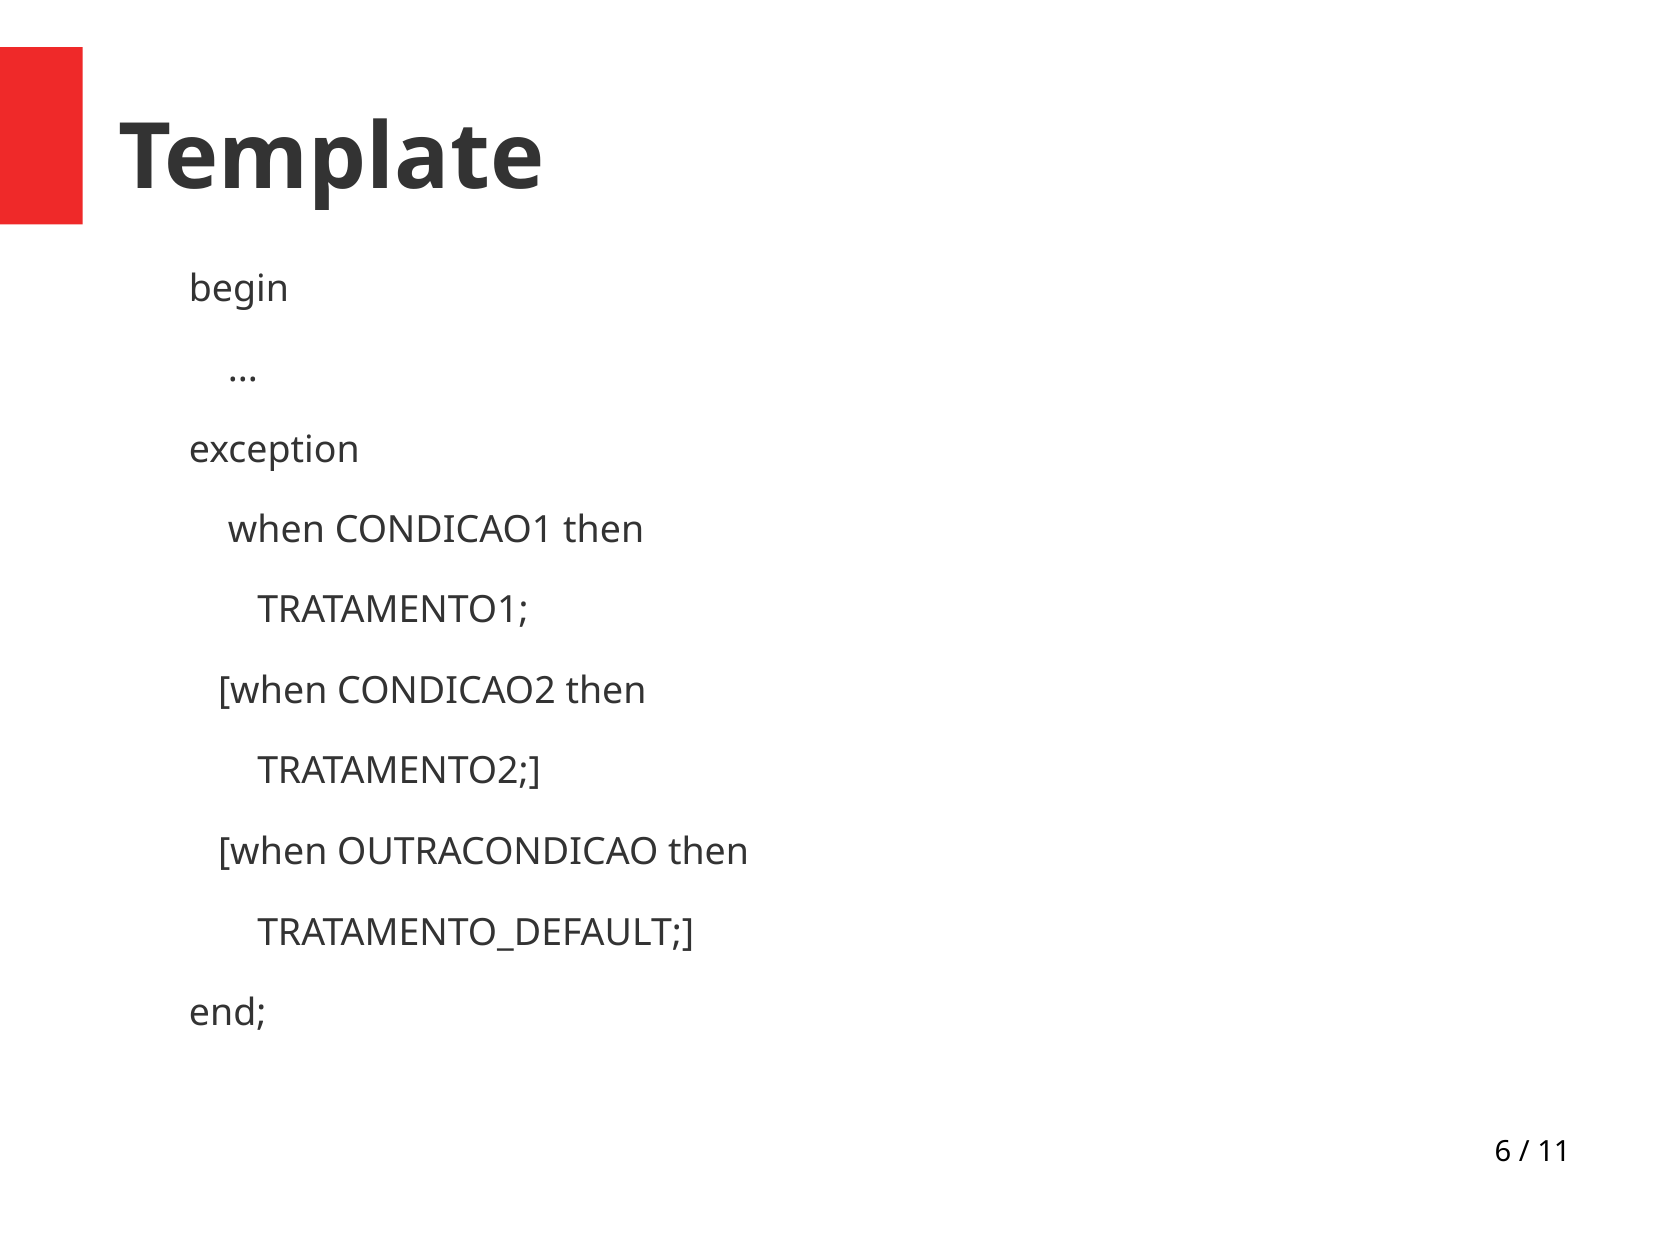

# Template
begin
 ...
exception
 when CONDICAO1 then
 TRATAMENTO1;
 [when CONDICAO2 then
 TRATAMENTO2;]
 [when OUTRACONDICAO then
 TRATAMENTO_DEFAULT;]
end;
6